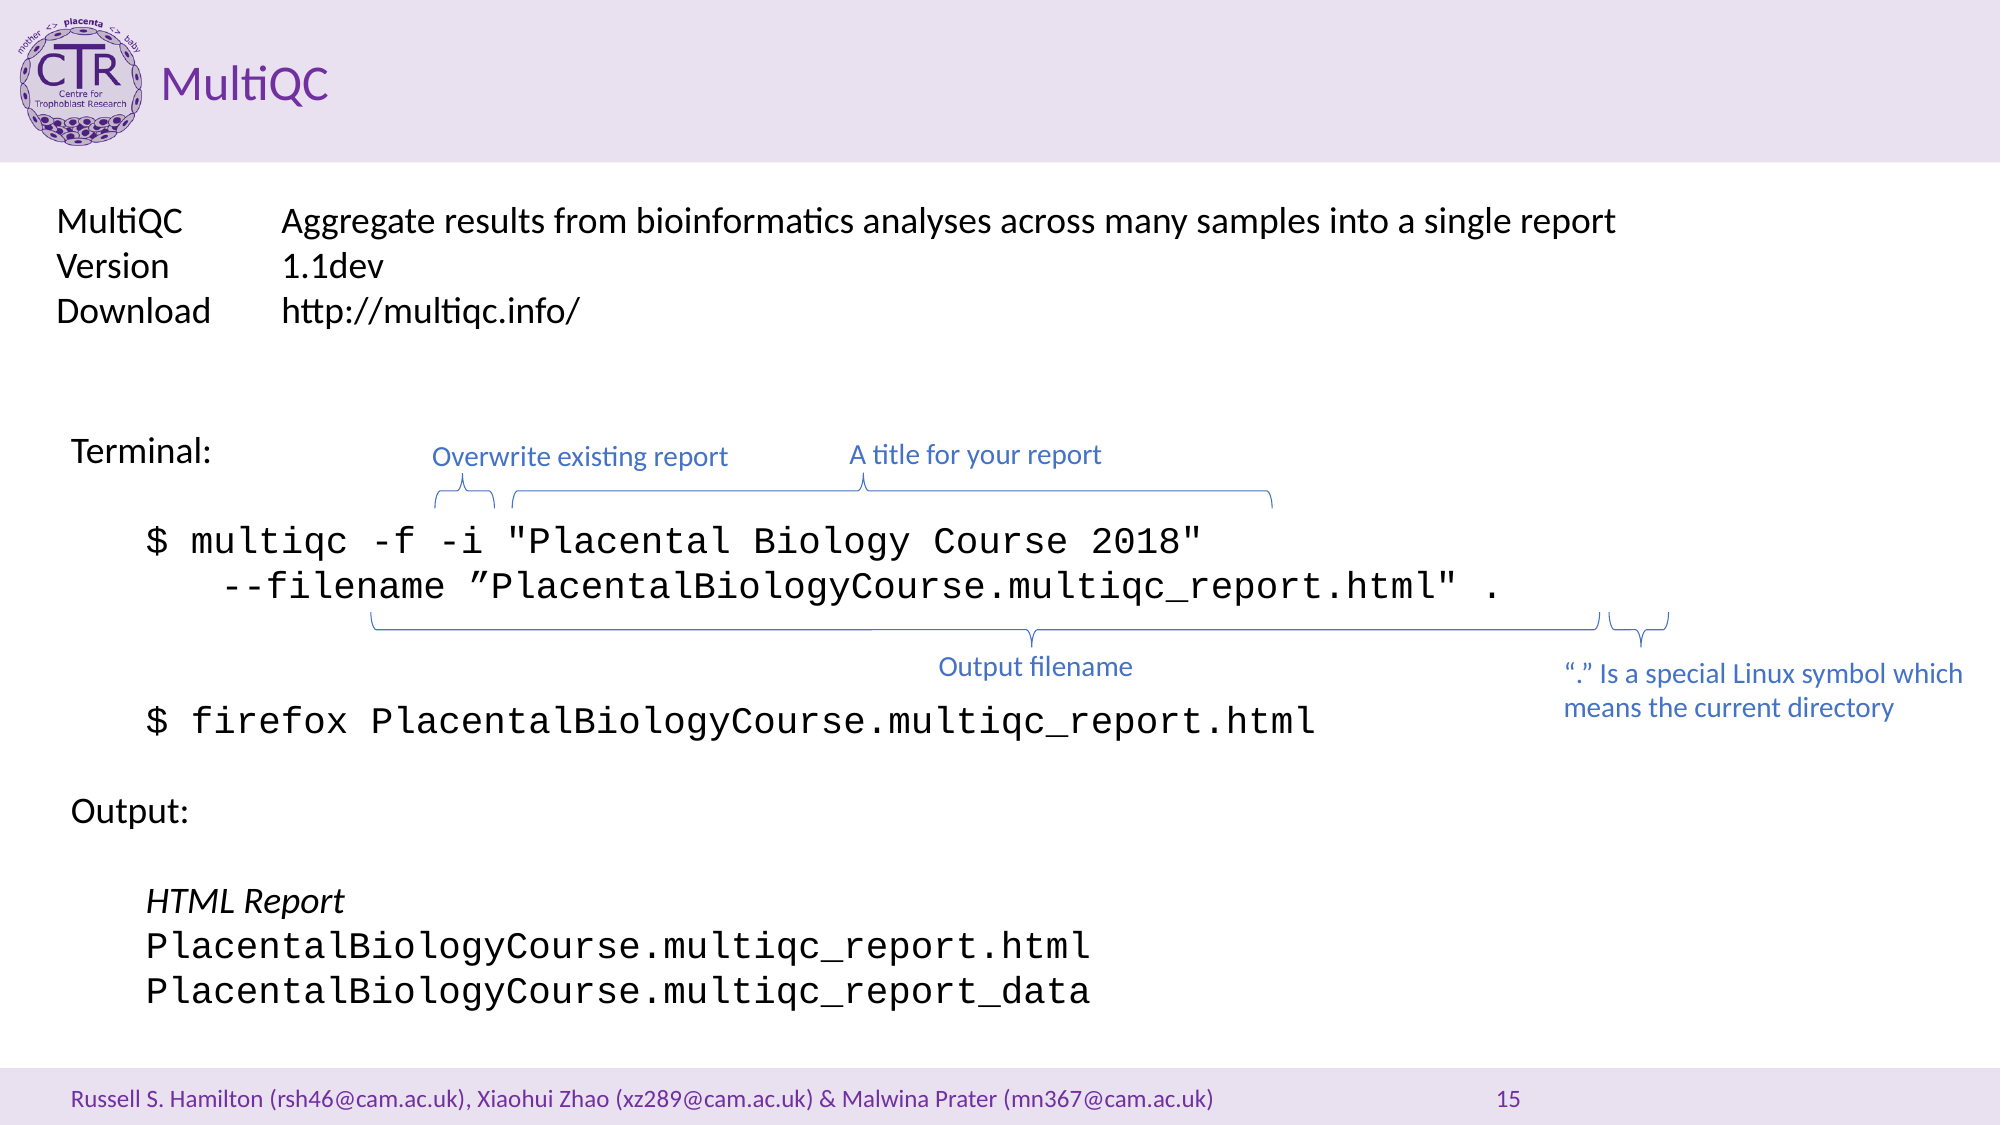

MultiQC
MultiQC		Aggregate results from bioinformatics analyses across many samples into a single report
Version		1.1dev
Download	http://multiqc.info/
Terminal:
	$ multiqc -f -i "Placental Biology Course 2018"
		--filename ”PlacentalBiologyCourse.multiqc_report.html" .
	$ firefox PlacentalBiologyCourse.multiqc_report.html
Output:
	HTML Report
	PlacentalBiologyCourse.multiqc_report.html
	PlacentalBiologyCourse.multiqc_report_data
A title for your report
Overwrite existing report
Output filename
“.” Is a special Linux symbol which means the current directory
Russell S. Hamilton (rsh46@cam.ac.uk), Xiaohui Zhao (xz289@cam.ac.uk) & Malwina Prater (mn367@cam.ac.uk)